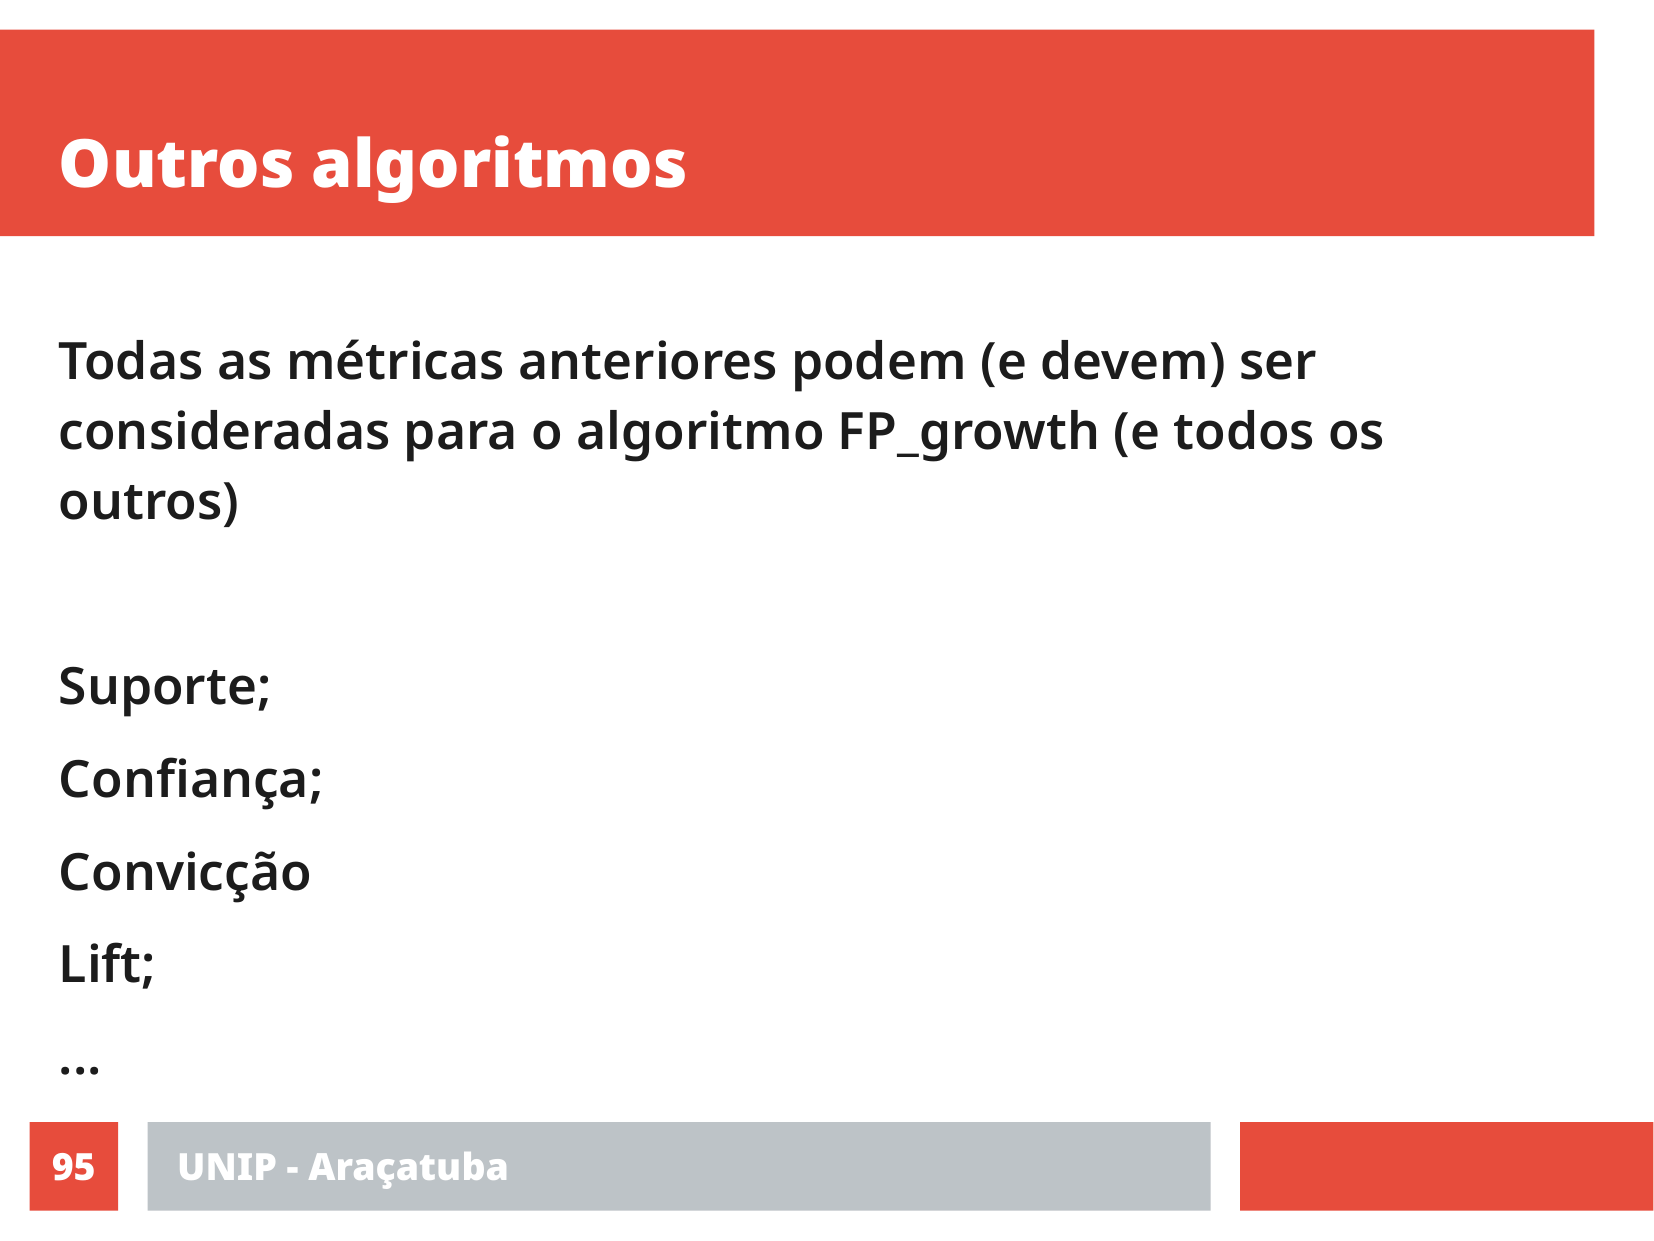

# Outros algoritmos
Todas as métricas anteriores podem (e devem) ser consideradas para o algoritmo FP_growth (e todos os outros)
Suporte;
Confiança;
Convicção
Lift;
...
95
UNIP - Araçatuba